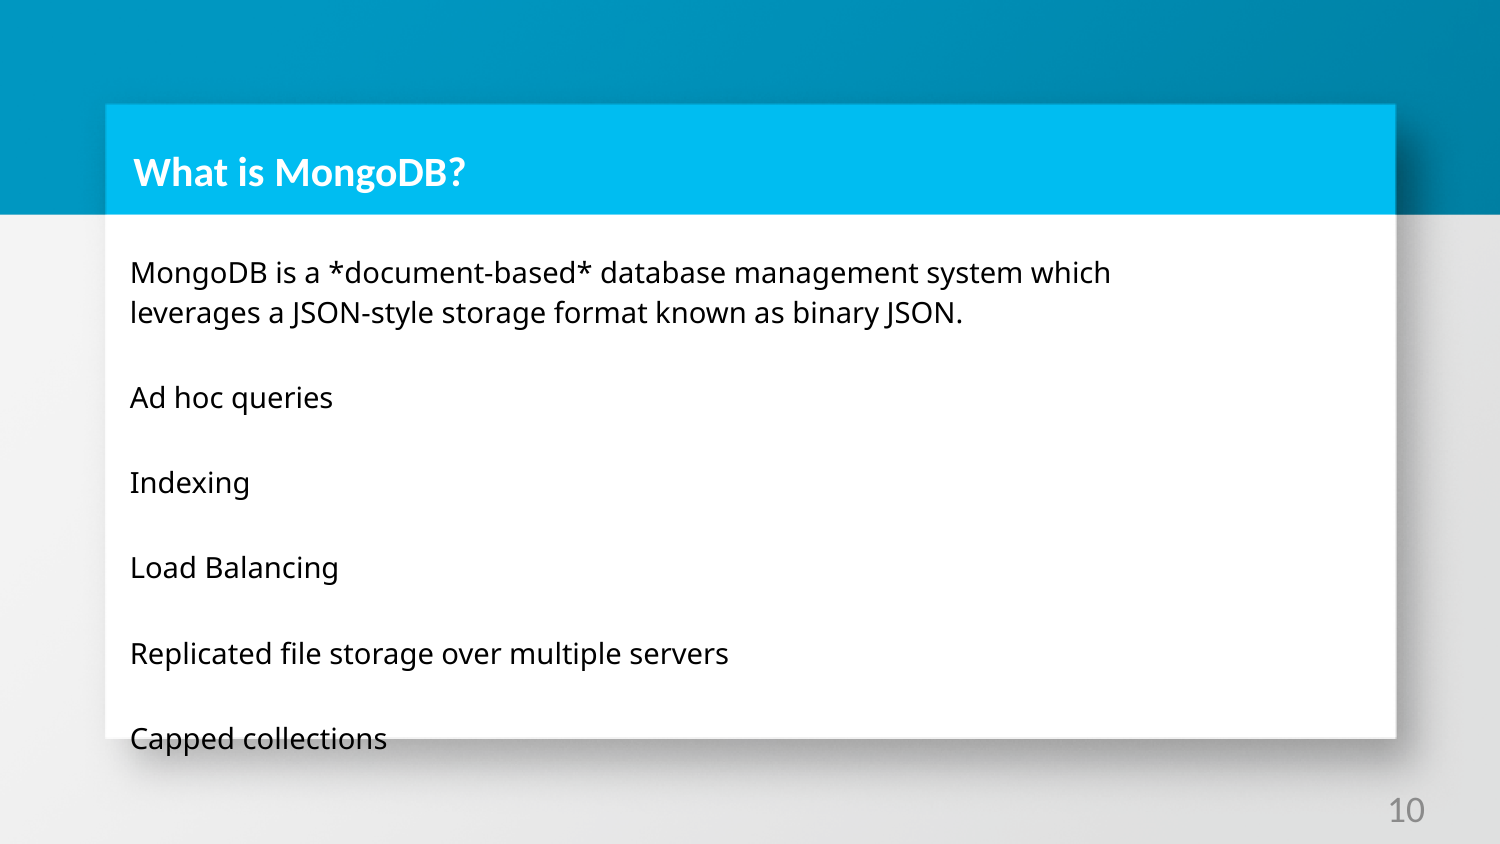

# What is MongoDB?
MongoDB is a *document-based* database management system which leverages a JSON-style storage format known as binary JSON.
Ad hoc queries
Indexing
Load Balancing
Replicated file storage over multiple servers
Capped collections
Naveed Rana
10